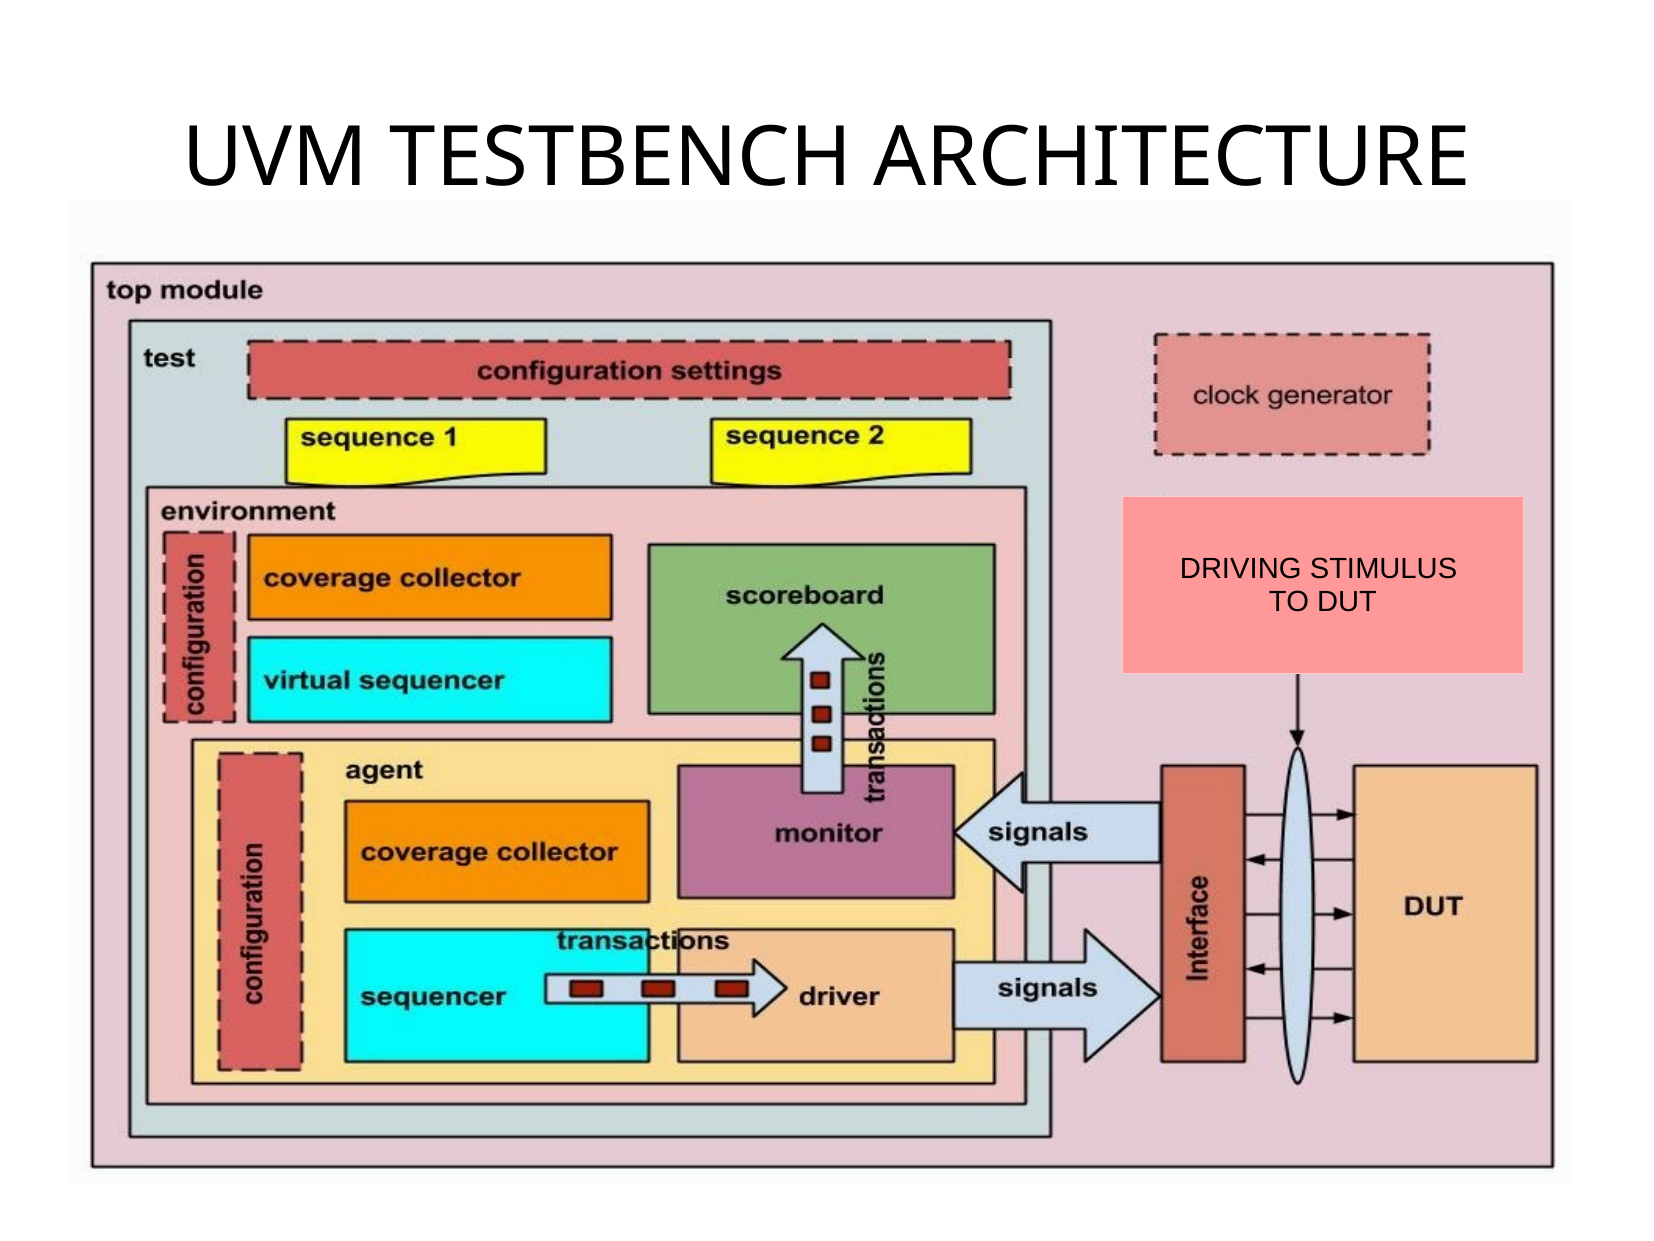

# UVM TESTBENCH ARCHITECTURE
DRIVING STIMULUS
TO DUT